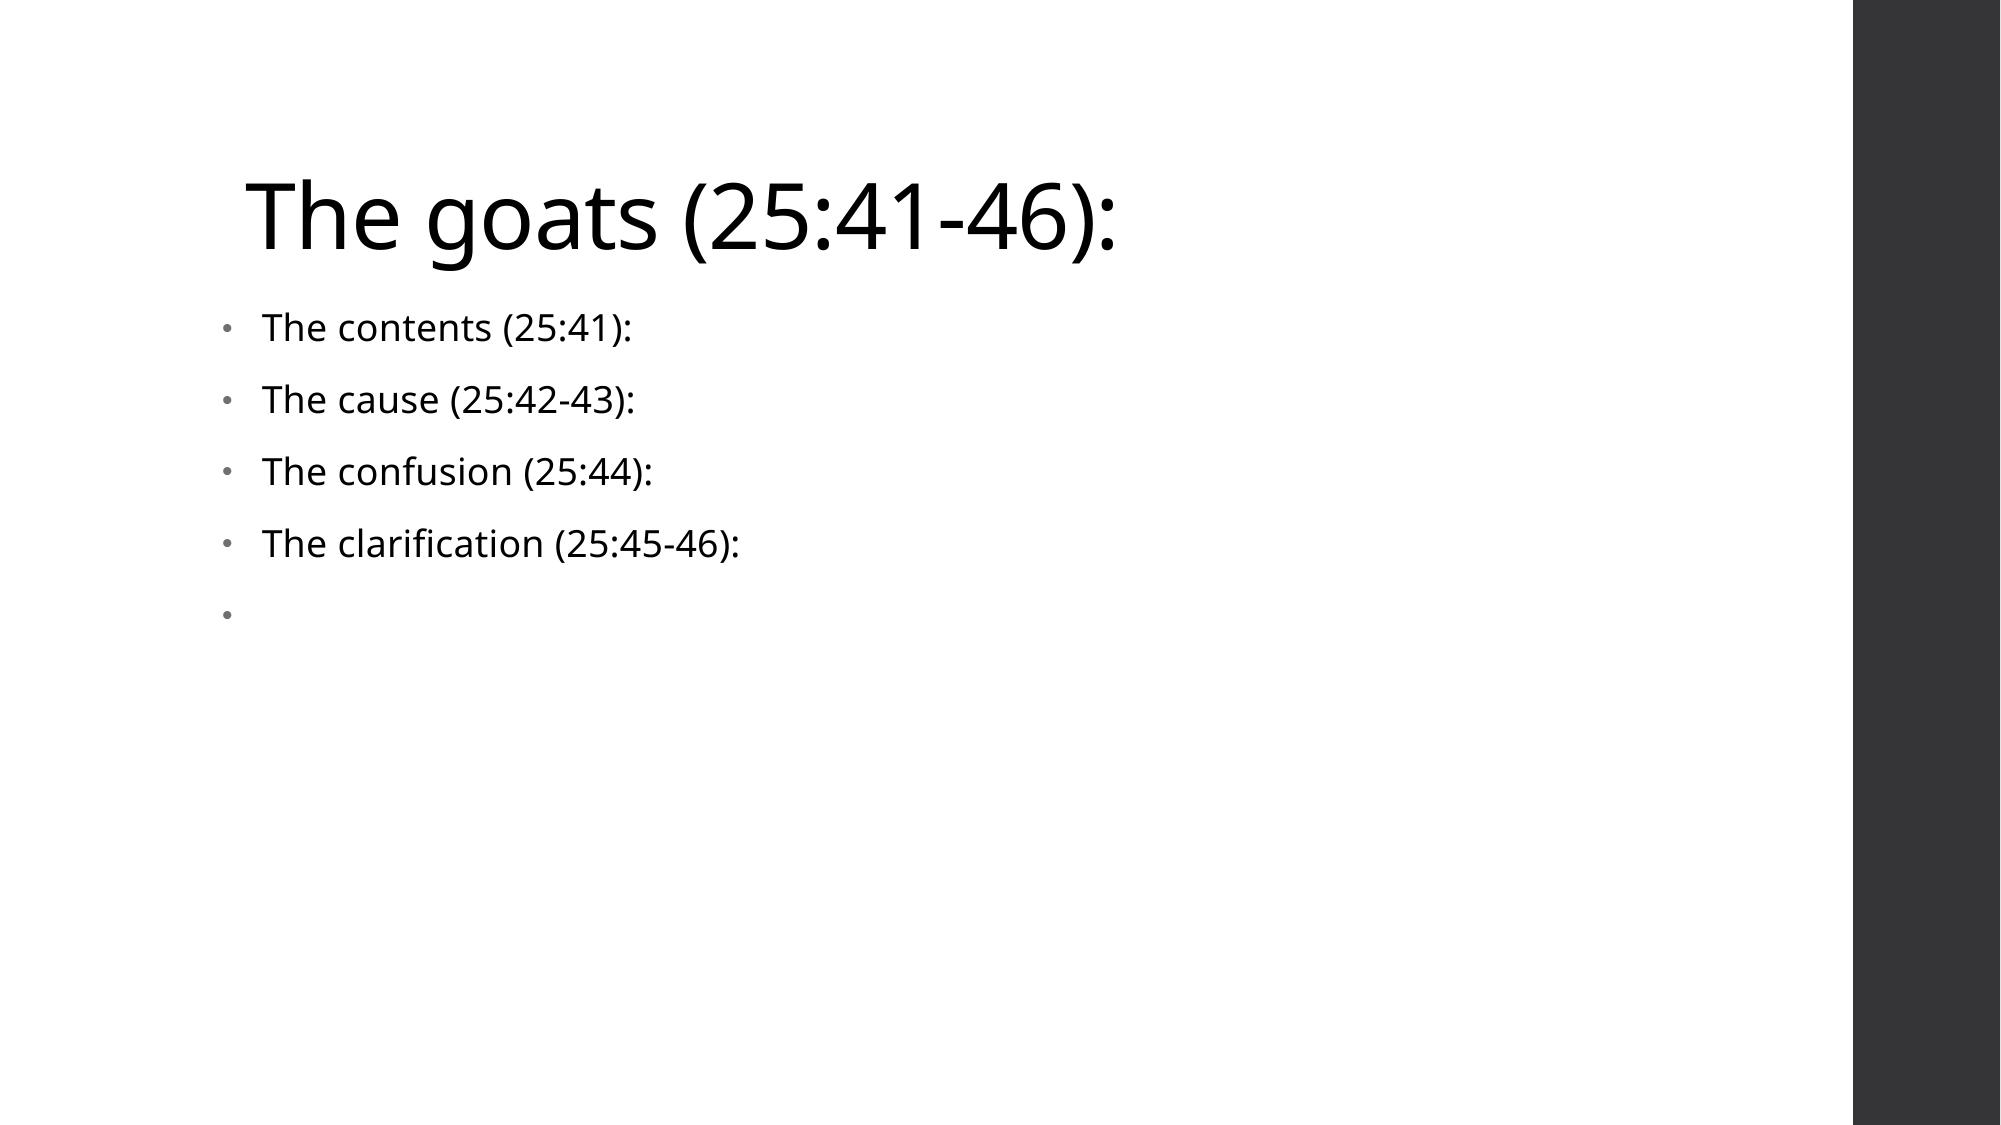

# The goats (25:41-46):
 The contents (25:41):
 The cause (25:42-43):
 The confusion (25:44):
 The clarification (25:45-46):